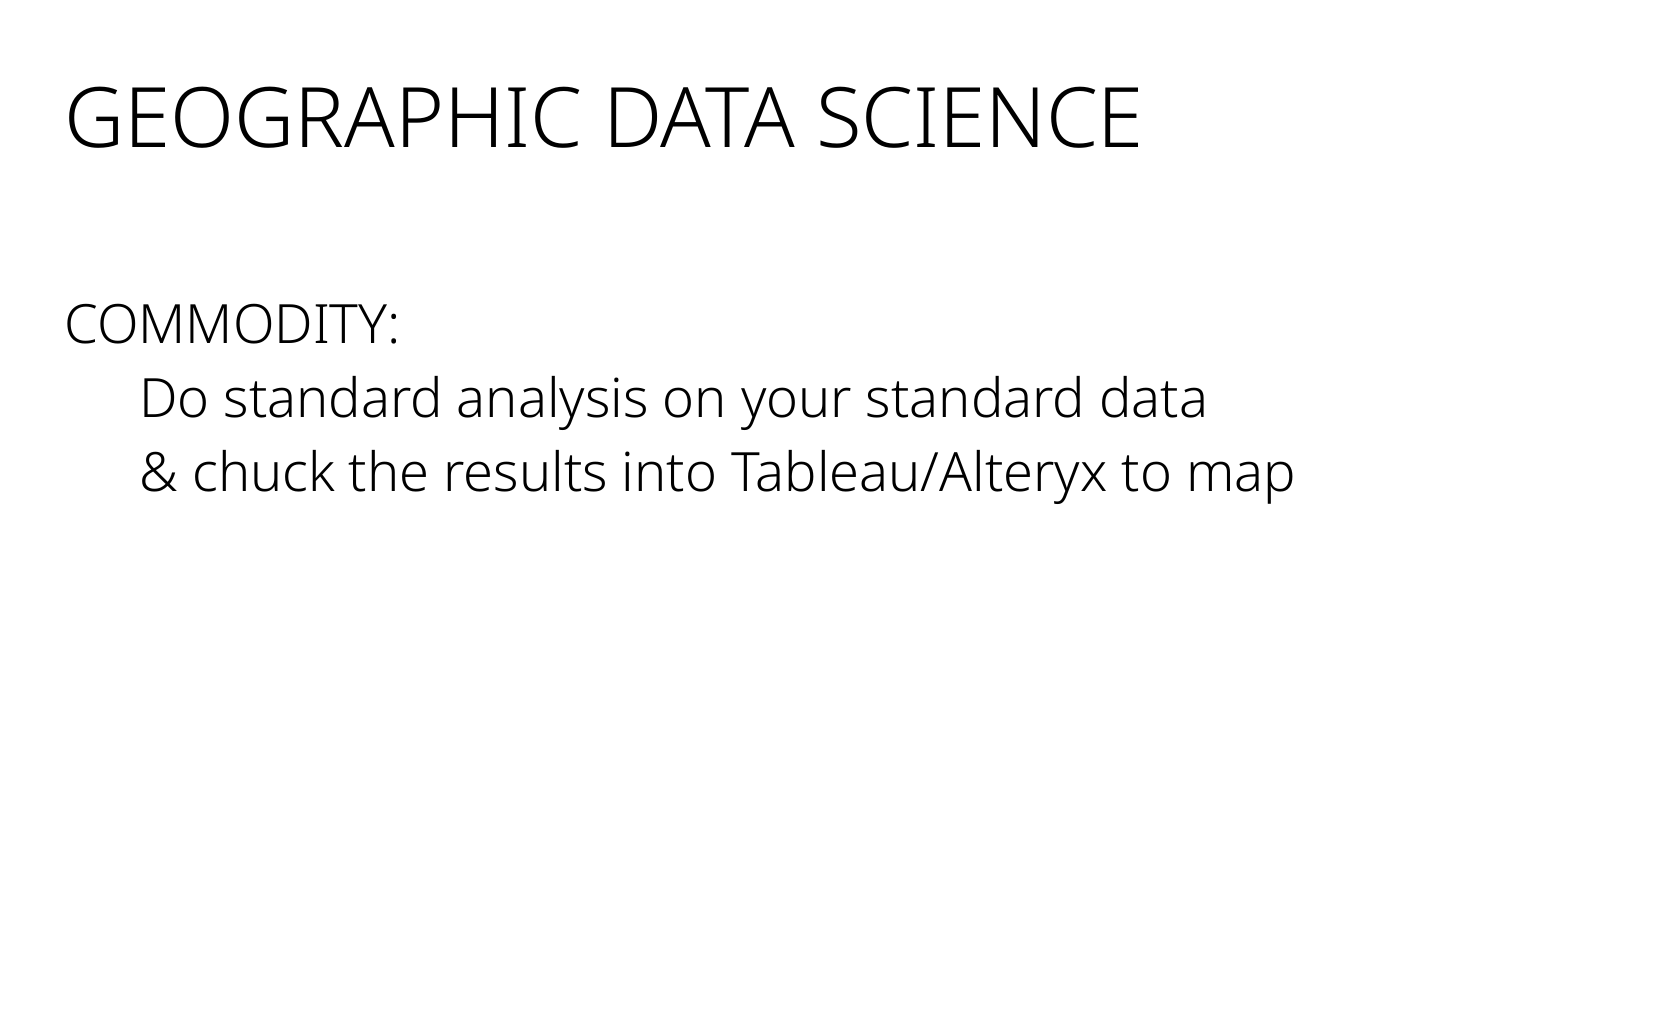

GEOGRAPHIC DATA SCIENCE
COMMODITY:
	Do standard analysis on your standard data
	& chuck the results into Tableau/Alteryx to map